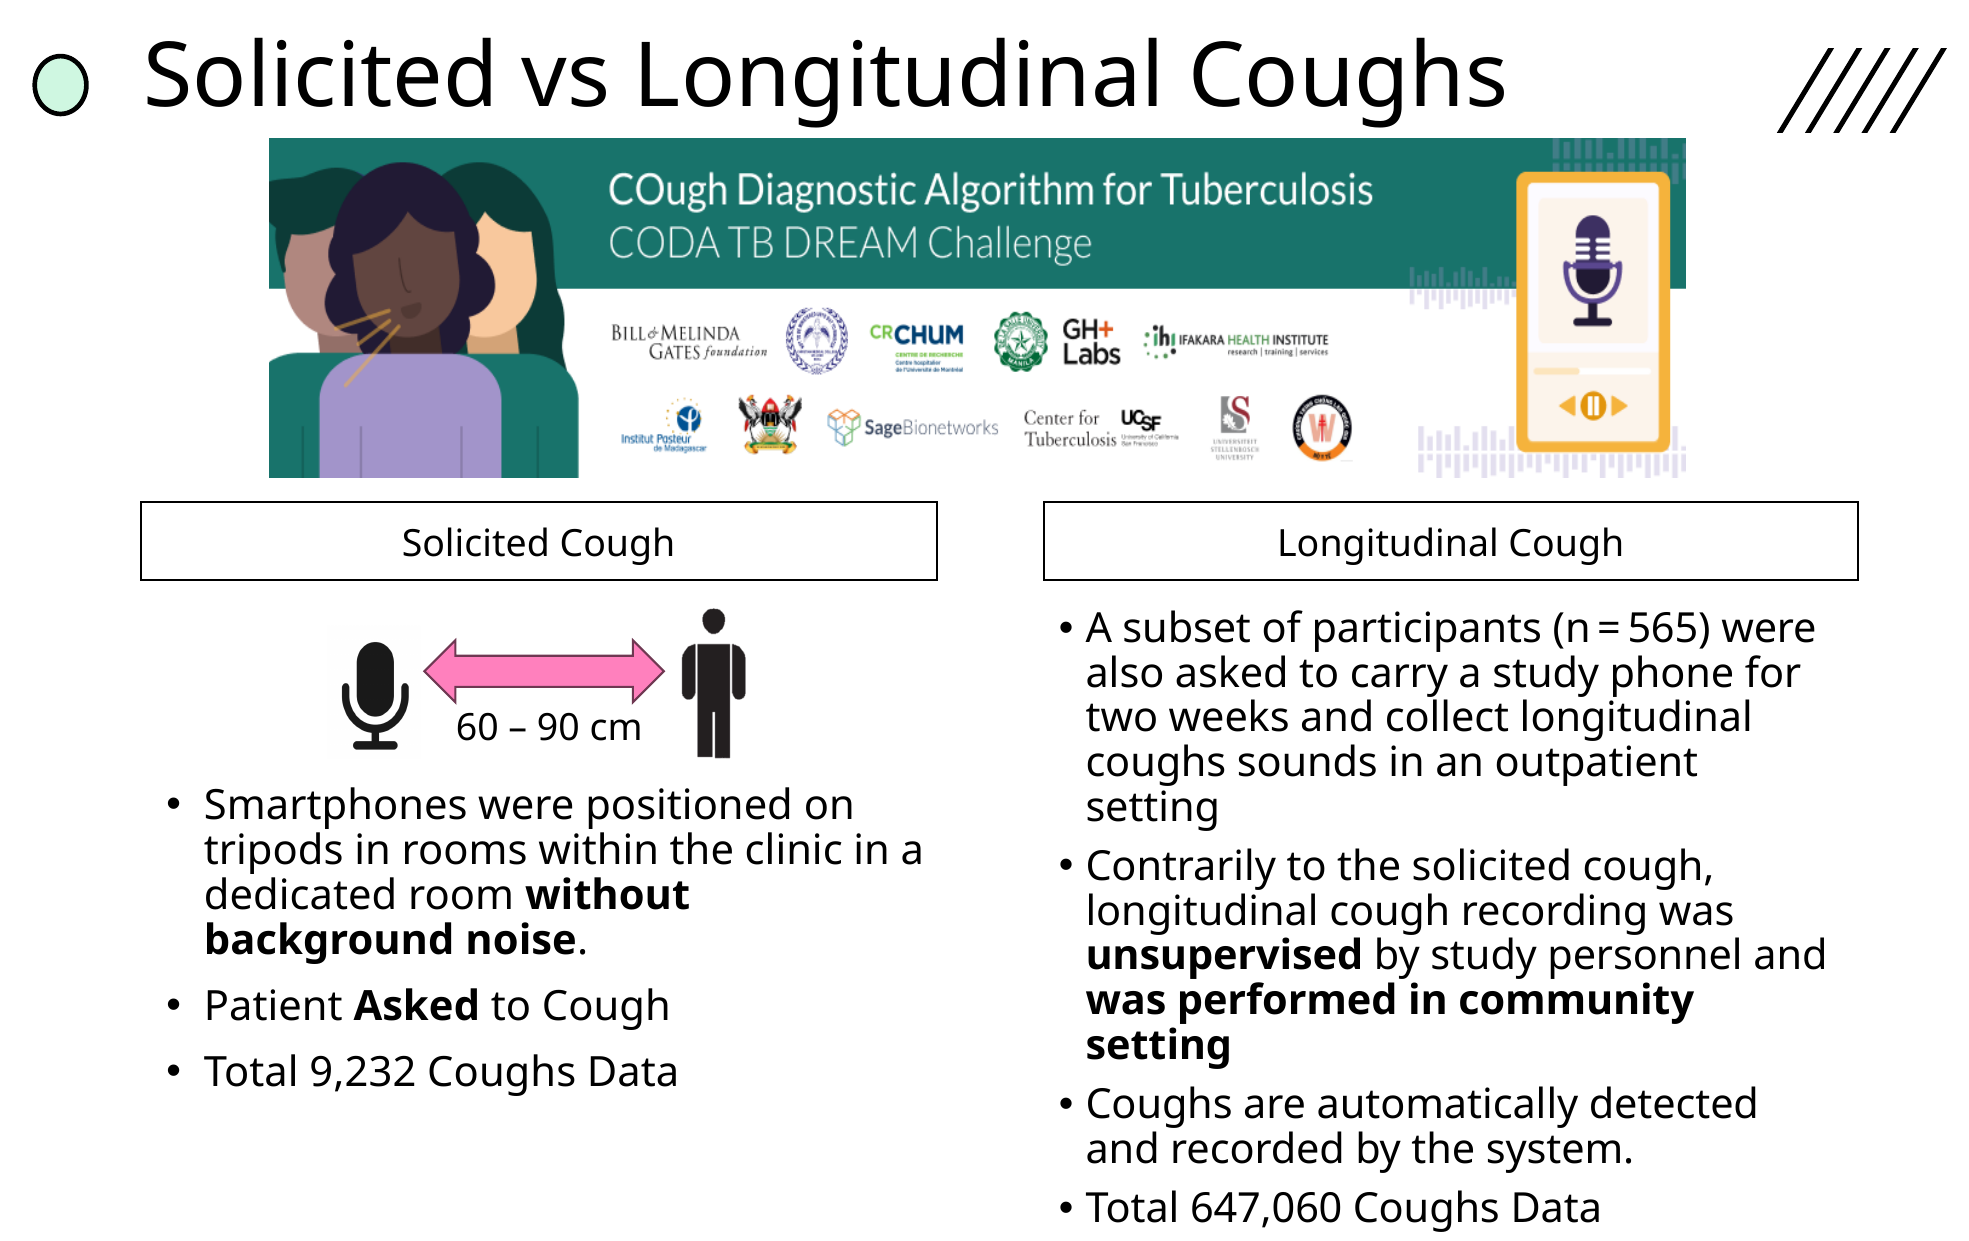

# Solicited vs Longitudinal Coughs
Solicited Cough
Longitudinal Cough
60 – 90 cm
A subset of participants (n = 565) were also asked to carry a study phone for two weeks and collect longitudinal coughs sounds in an outpatient setting
Contrarily to the solicited cough, longitudinal cough recording was unsupervised by study personnel and was performed in community setting
Coughs are automatically detected and recorded by the system.
Total 647,060 Coughs Data
Smartphones were positioned on tripods in rooms within the clinic in a dedicated room without background noise.
Patient Asked to Cough
Total 9,232 Coughs Data